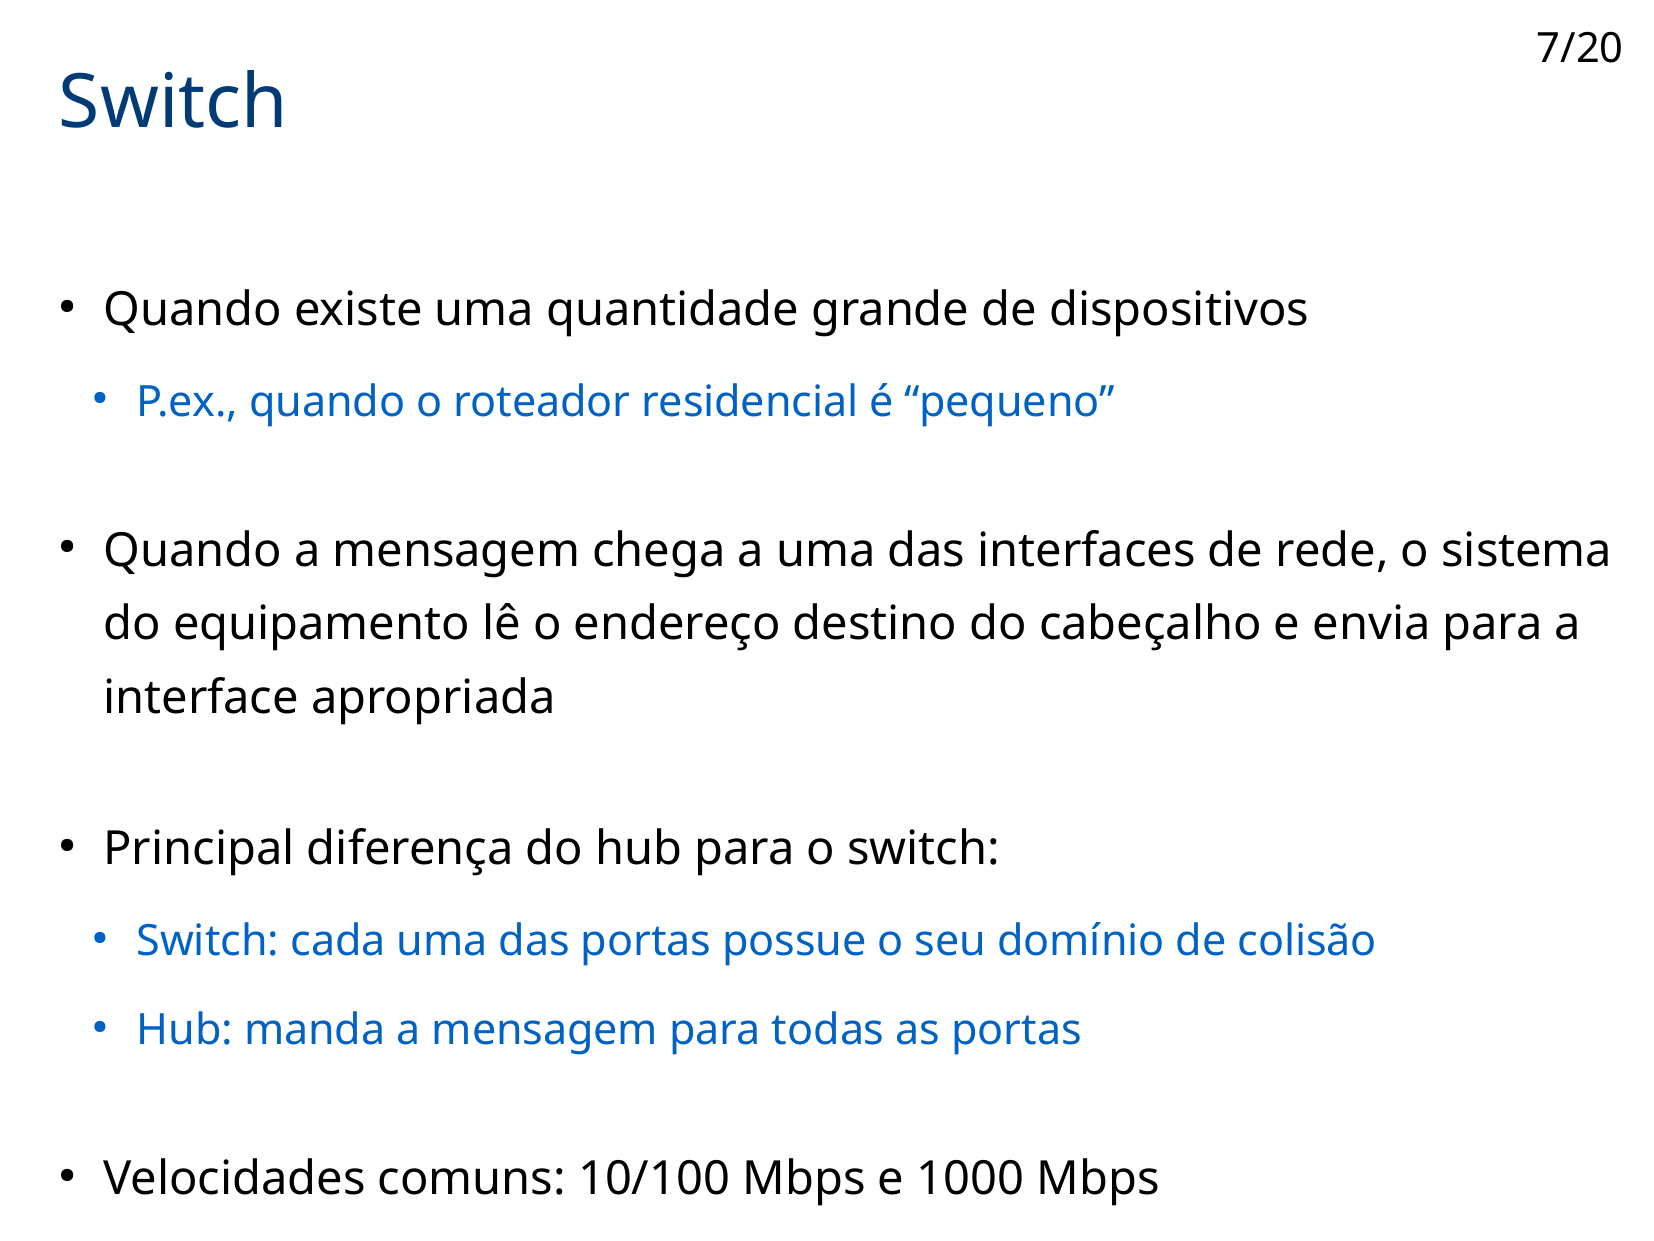

7
# Switch
Quando existe uma quantidade grande de dispositivos
P.ex., quando o roteador residencial é “pequeno”
Quando a mensagem chega a uma das interfaces de rede, o sistema do equipamento lê o endereço destino do cabeçalho e envia para a interface apropriada
Principal diferença do hub para o switch:
Switch: cada uma das portas possue o seu domínio de colisão
Hub: manda a mensagem para todas as portas
Velocidades comuns: 10/100 Mbps e 1000 Mbps